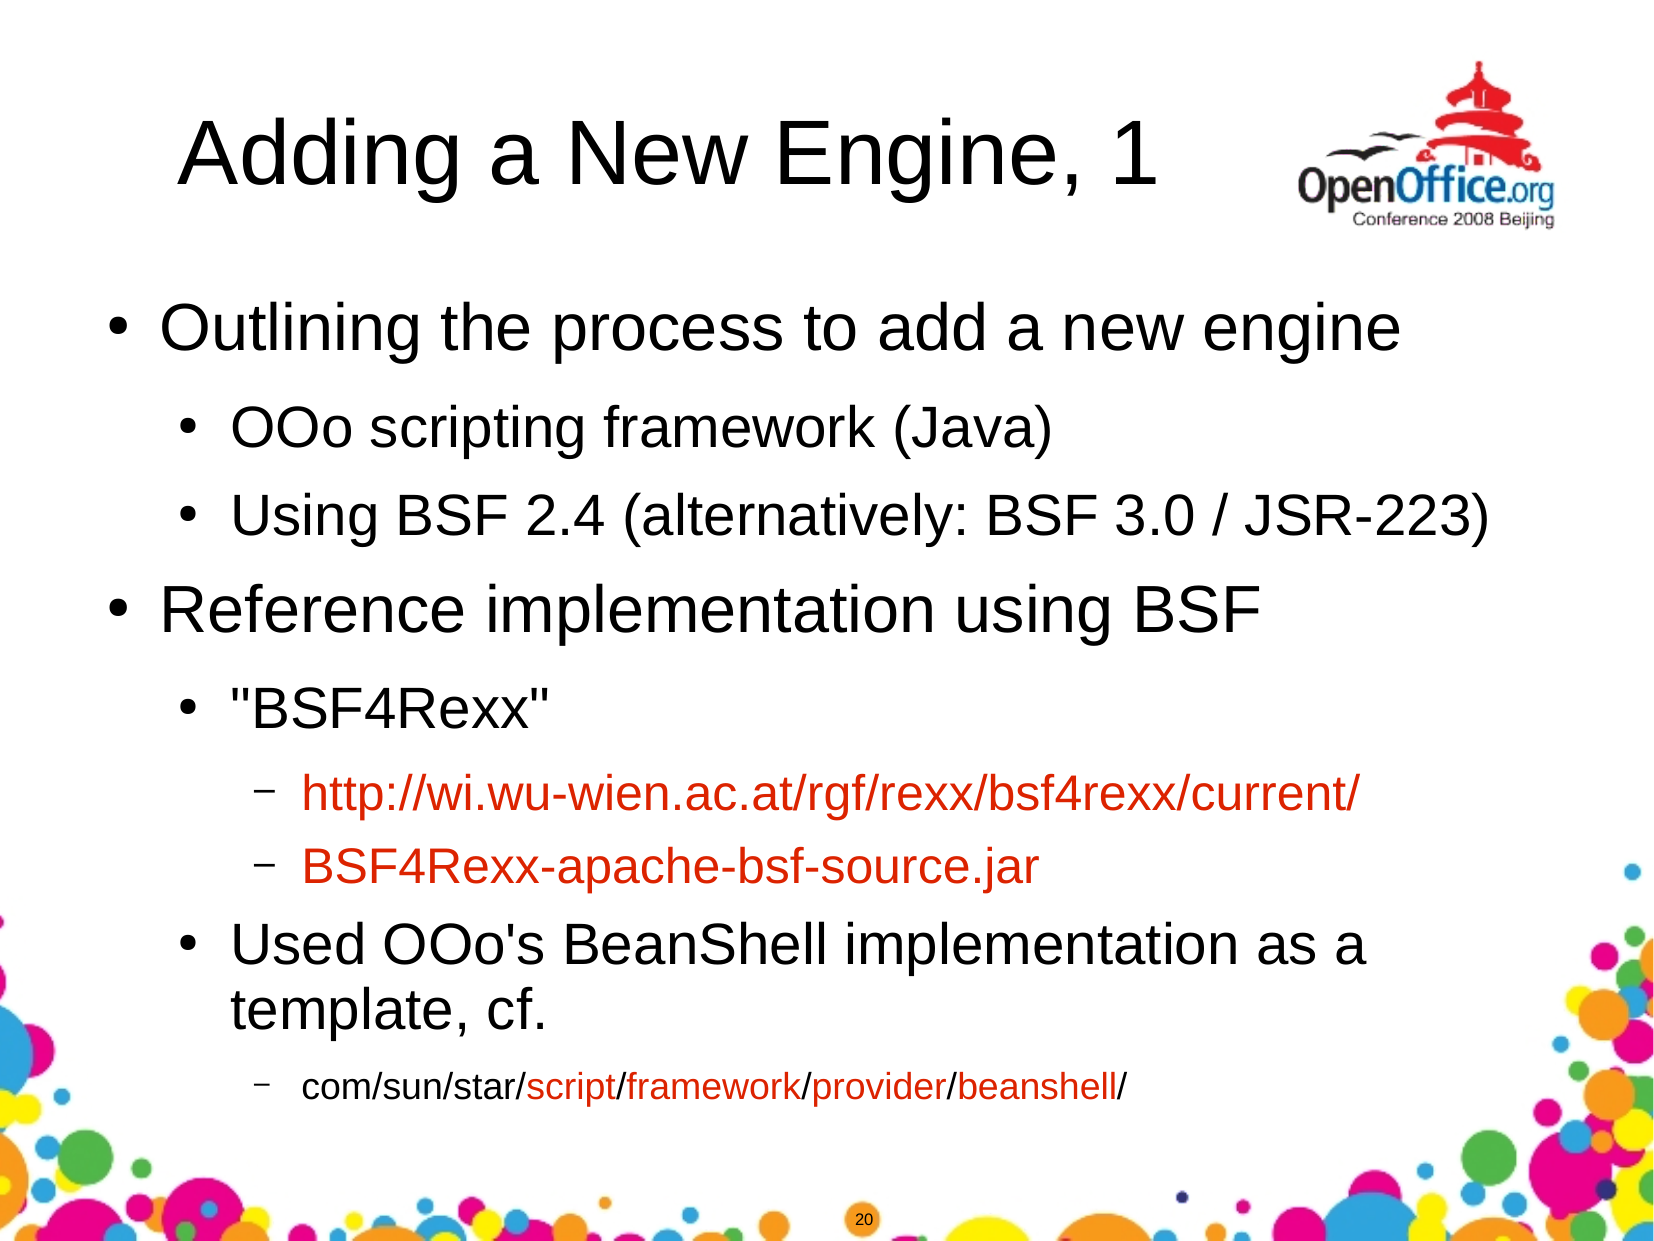

# Adding a New Engine, 1
Outlining the process to add a new engine
OOo scripting framework (Java)
Using BSF 2.4 (alternatively: BSF 3.0 / JSR-223)
Reference implementation using BSF
"BSF4Rexx"
http://wi.wu-wien.ac.at/rgf/rexx/bsf4rexx/current/
BSF4Rexx-apache-bsf-source.jar
Used OOo's BeanShell implementation as a template, cf.
com/sun/star/script/framework/provider/beanshell/
20